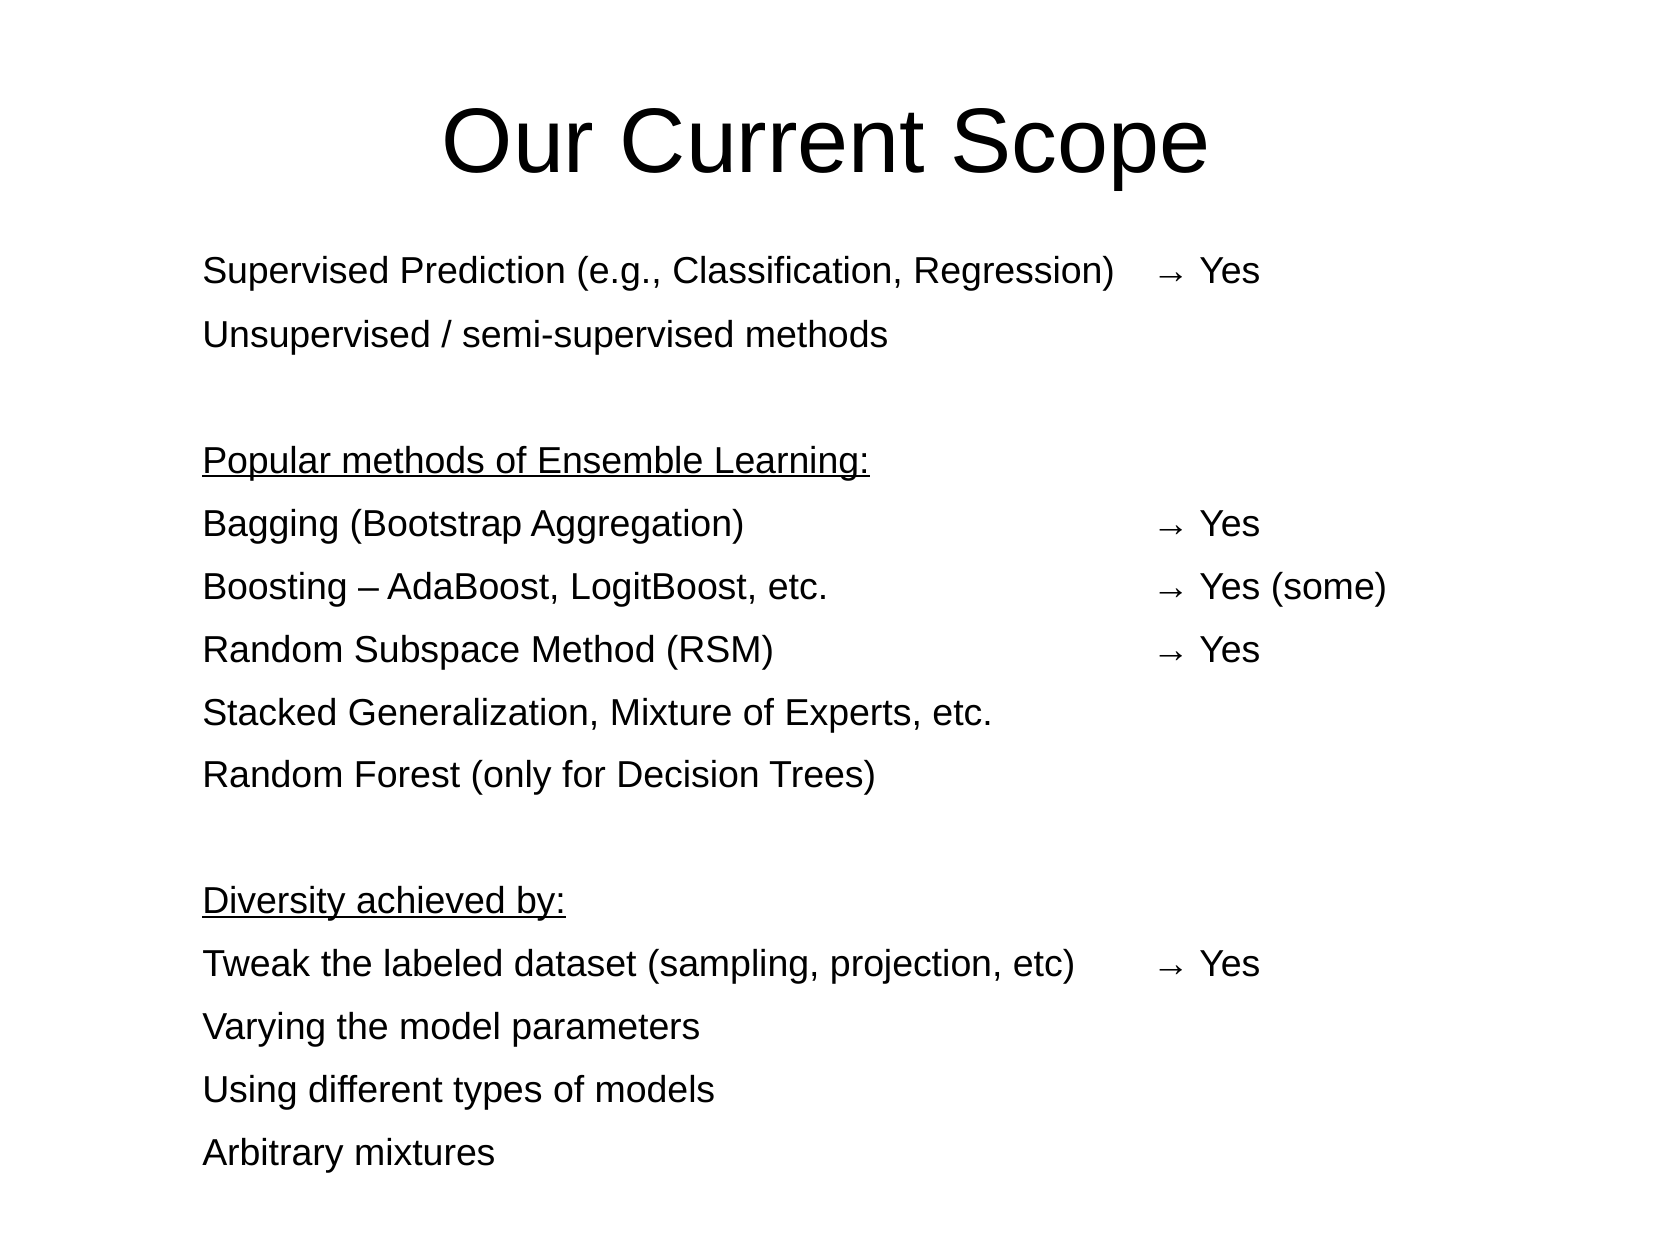

# Our Current Scope
Supervised Prediction (e.g., Classification, Regression)	→ Yes
Unsupervised / semi-supervised methods
Popular methods of Ensemble Learning:
Bagging (Bootstrap Aggregation) 				→ Yes
Boosting – AdaBoost, LogitBoost, etc. 			→ Yes (some)
Random Subspace Method (RSM) 				→ Yes
Stacked Generalization, Mixture of Experts, etc.
Random Forest (only for Decision Trees)
Diversity achieved by:
Tweak the labeled dataset (sampling, projection, etc)	→ Yes
Varying the model parameters
Using different types of models
Arbitrary mixtures